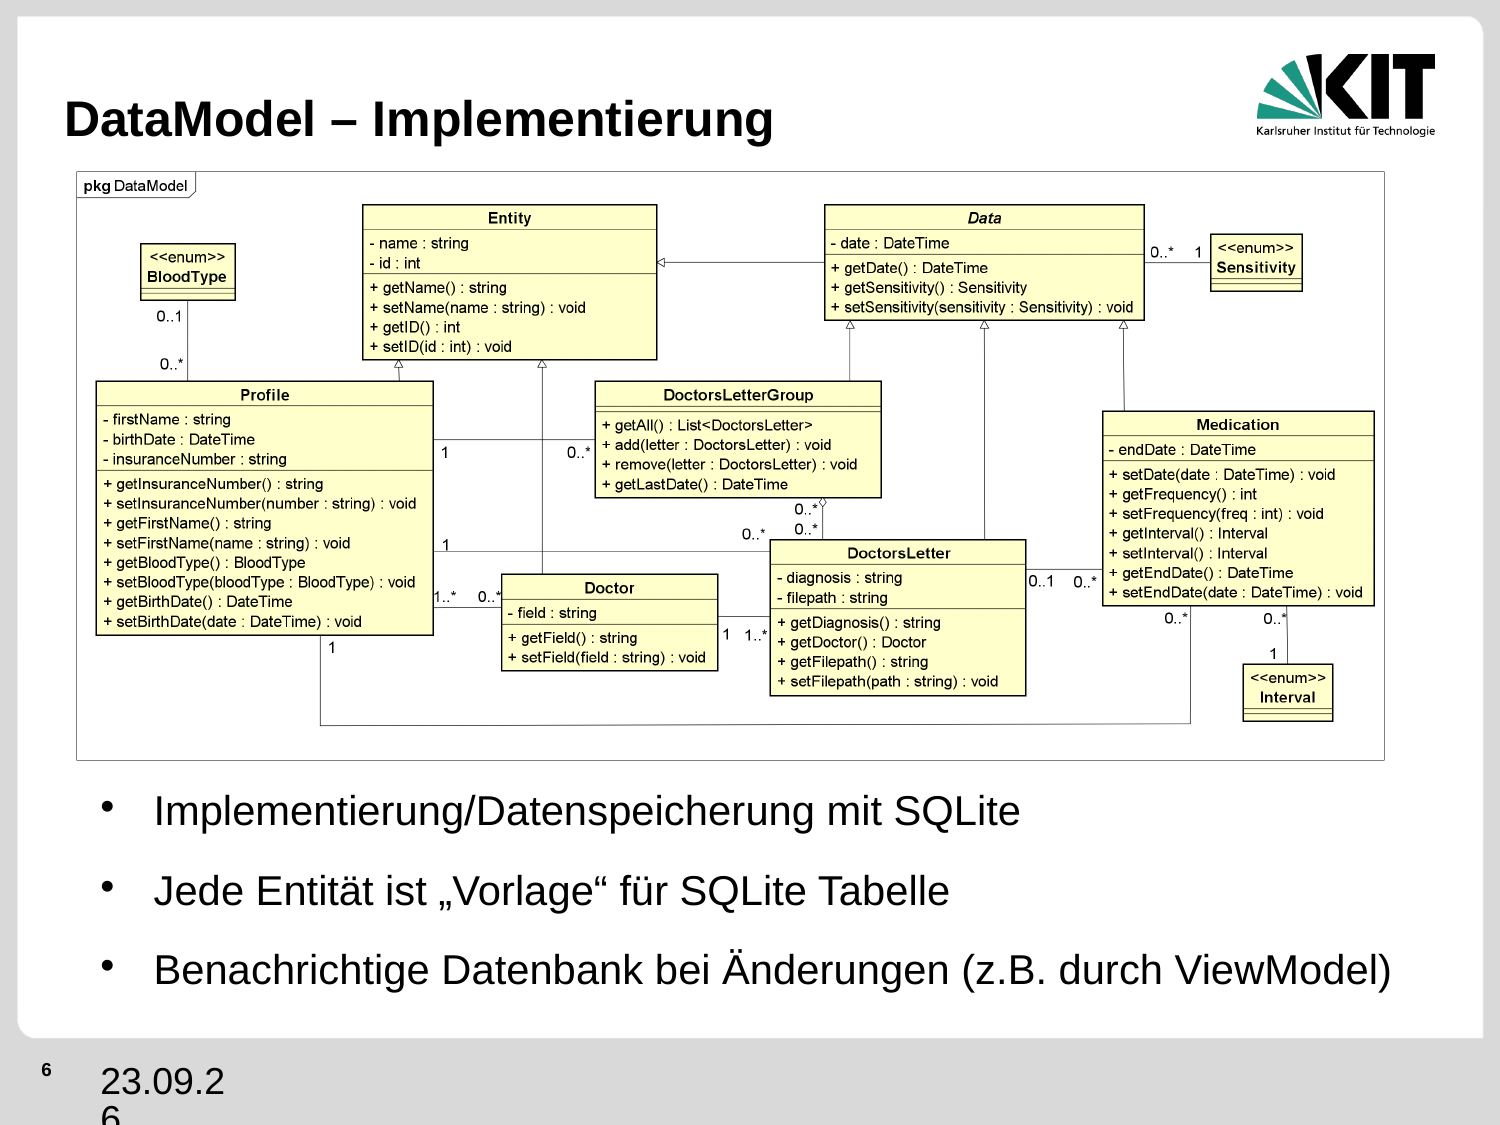

DataModel – Implementierung
Implementierung/Datenspeicherung mit SQLite
Jede Entität ist „Vorlage“ für SQLite Tabelle
Benachrichtige Datenbank bei Änderungen (z.B. durch ViewModel)